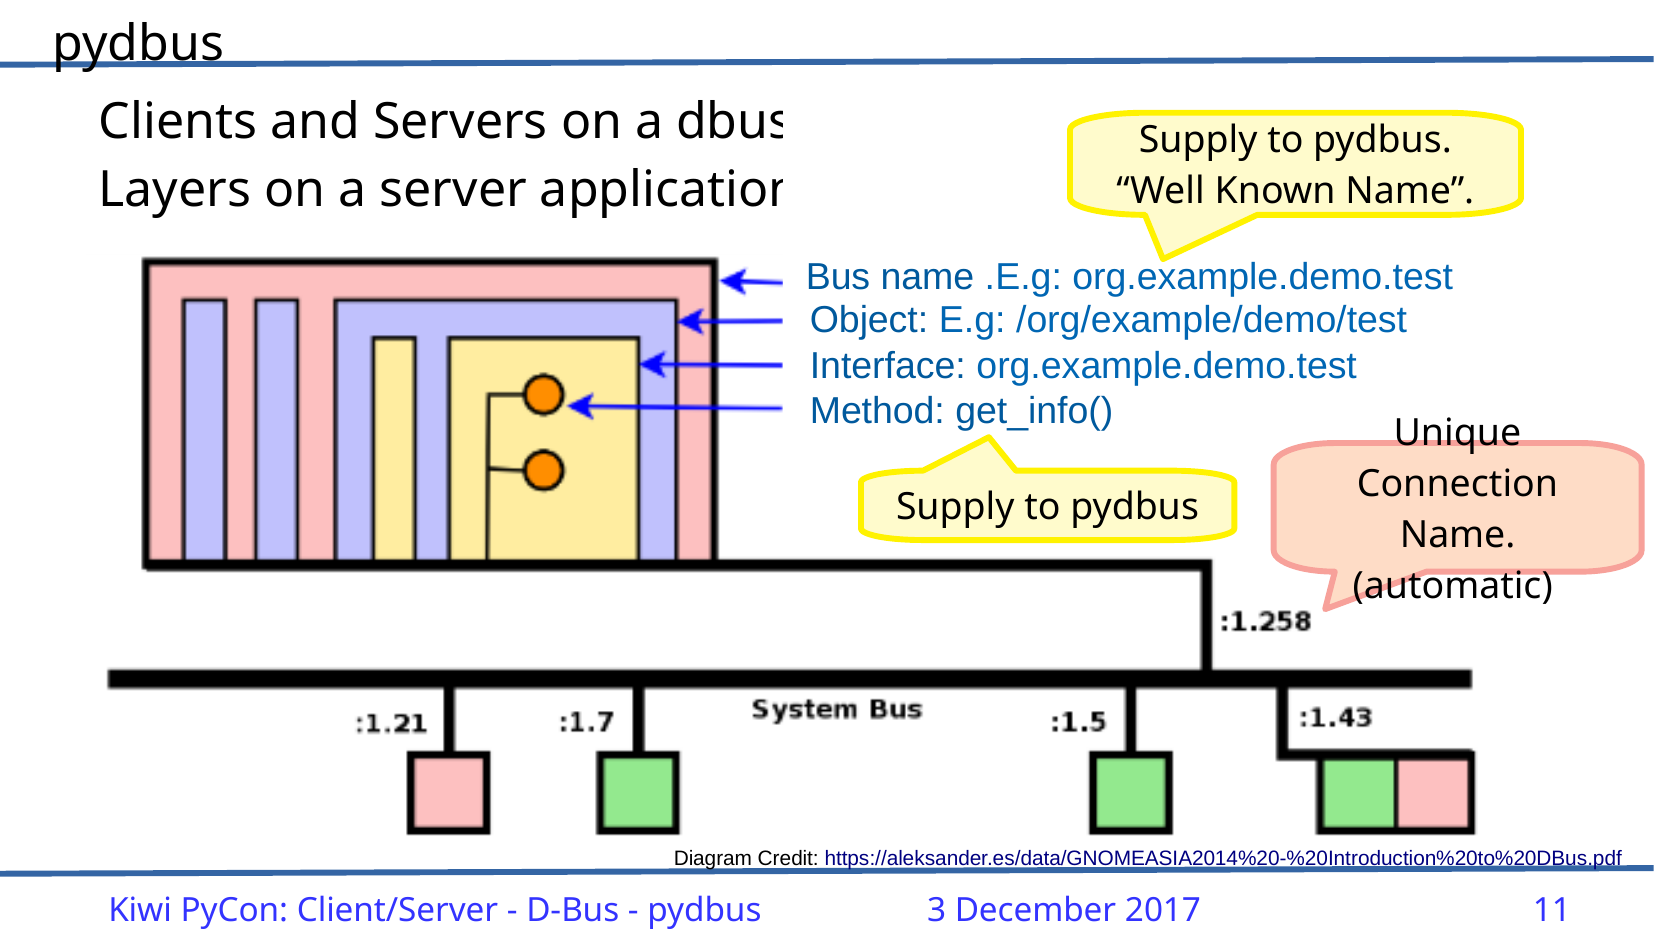

pydbus
Clients and Servers on a dbus.
Layers on a server application
Supply to pydbus.
“Well Known Name”.
Bus name .E.g: org.example.demo.test
Object: E.g: /org/example/demo/test
Interface: org.example.demo.test
Method: get_info()
Unique Connection Name.
(automatic)
Supply to pydbus
Diagram Credit: https://aleksander.es/data/GNOMEASIA2014%20-%20Introduction%20to%20DBus.pdf
Kiwi PyCon: Client/Server - D-Bus - pydbus
3 December 2017
11